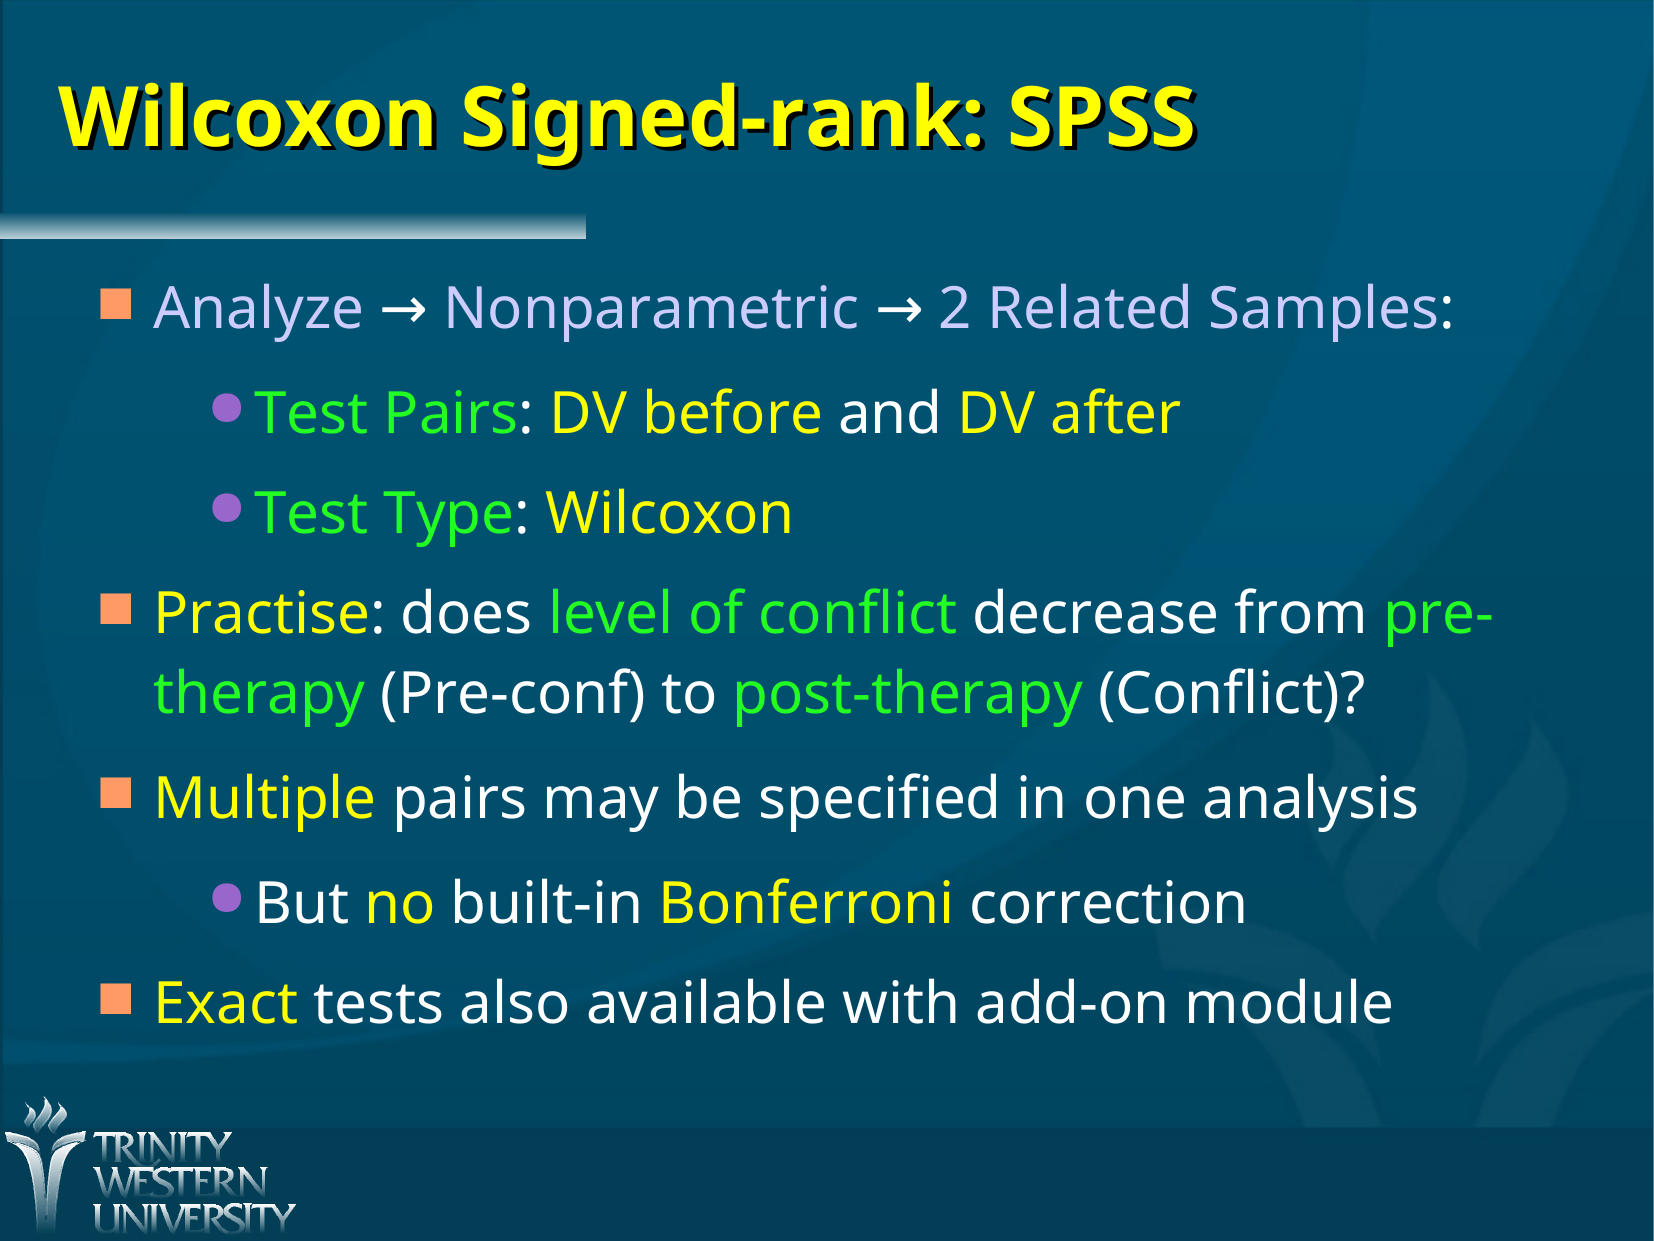

# Wilcoxon Signed-rank: SPSS
Analyze → Nonparametric → 2 Related Samples:
Test Pairs: DV before and DV after
Test Type: Wilcoxon
Practise: does level of conflict decrease from pre-therapy (Pre-conf) to post-therapy (Conflict)?
Multiple pairs may be specified in one analysis
But no built-in Bonferroni correction
Exact tests also available with add-on module